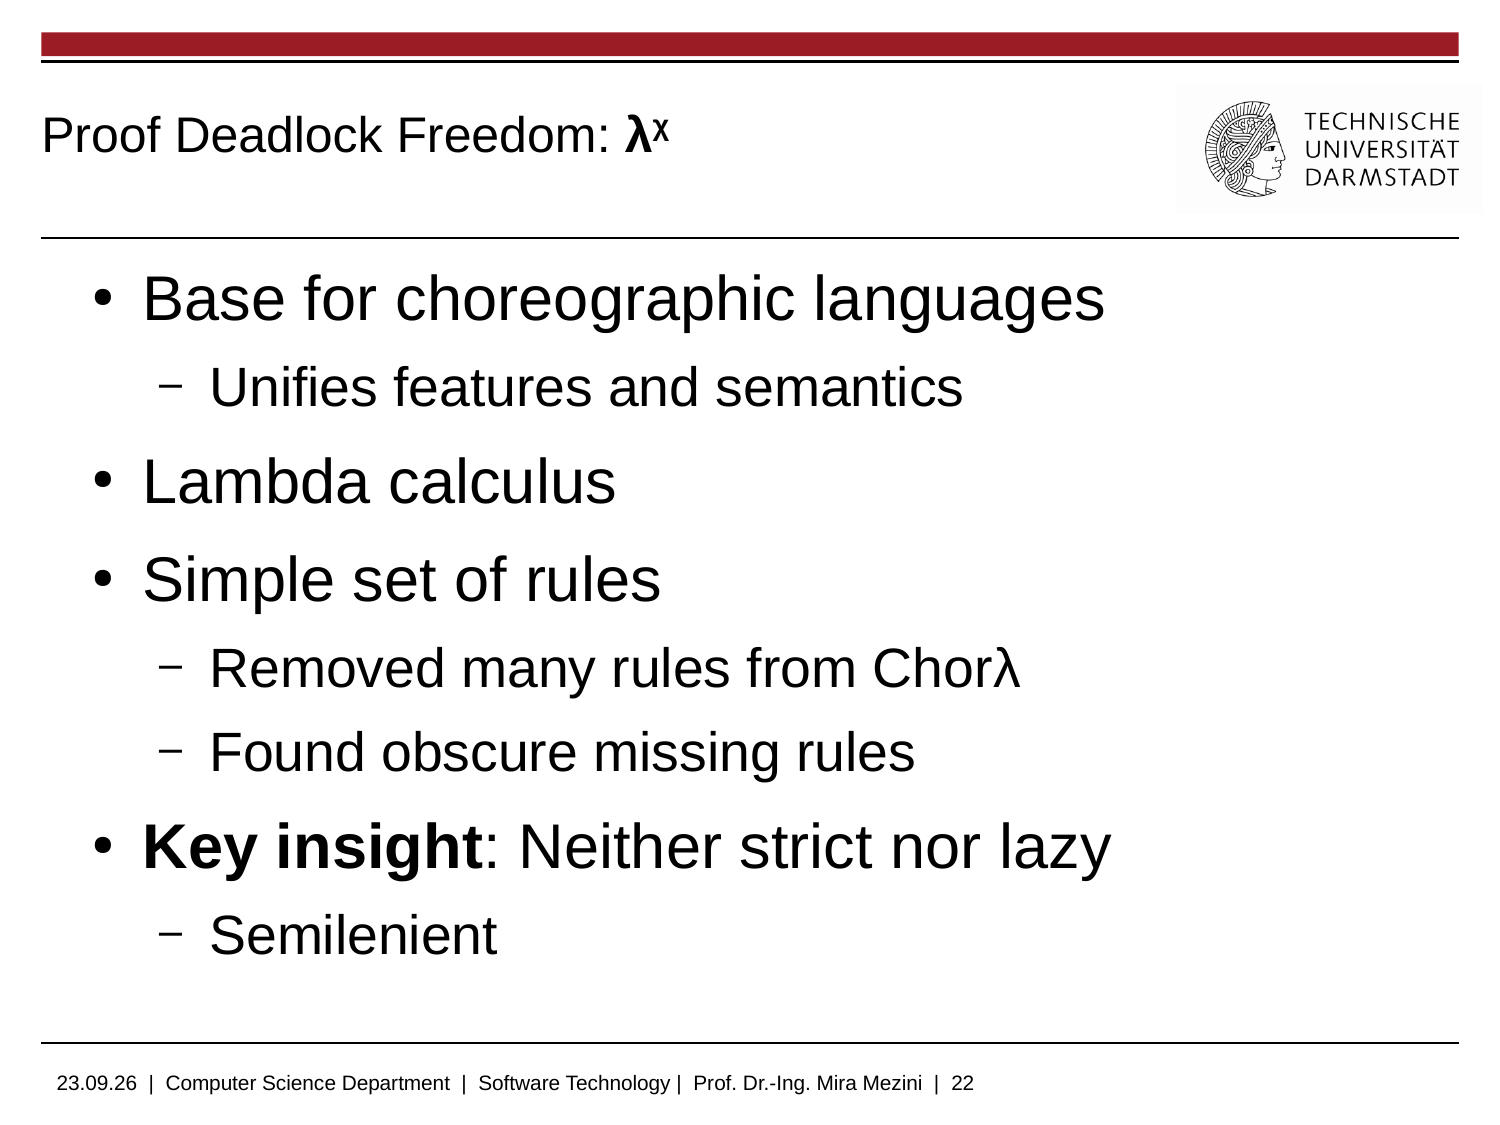

# Proof Deadlock Freedom: λχ
Base for choreographic languages
Unifies features and semantics
Lambda calculus
Simple set of rules
Removed many rules from Chorλ
Found obscure missing rules
Key insight: Neither strict nor lazy
Semilenient